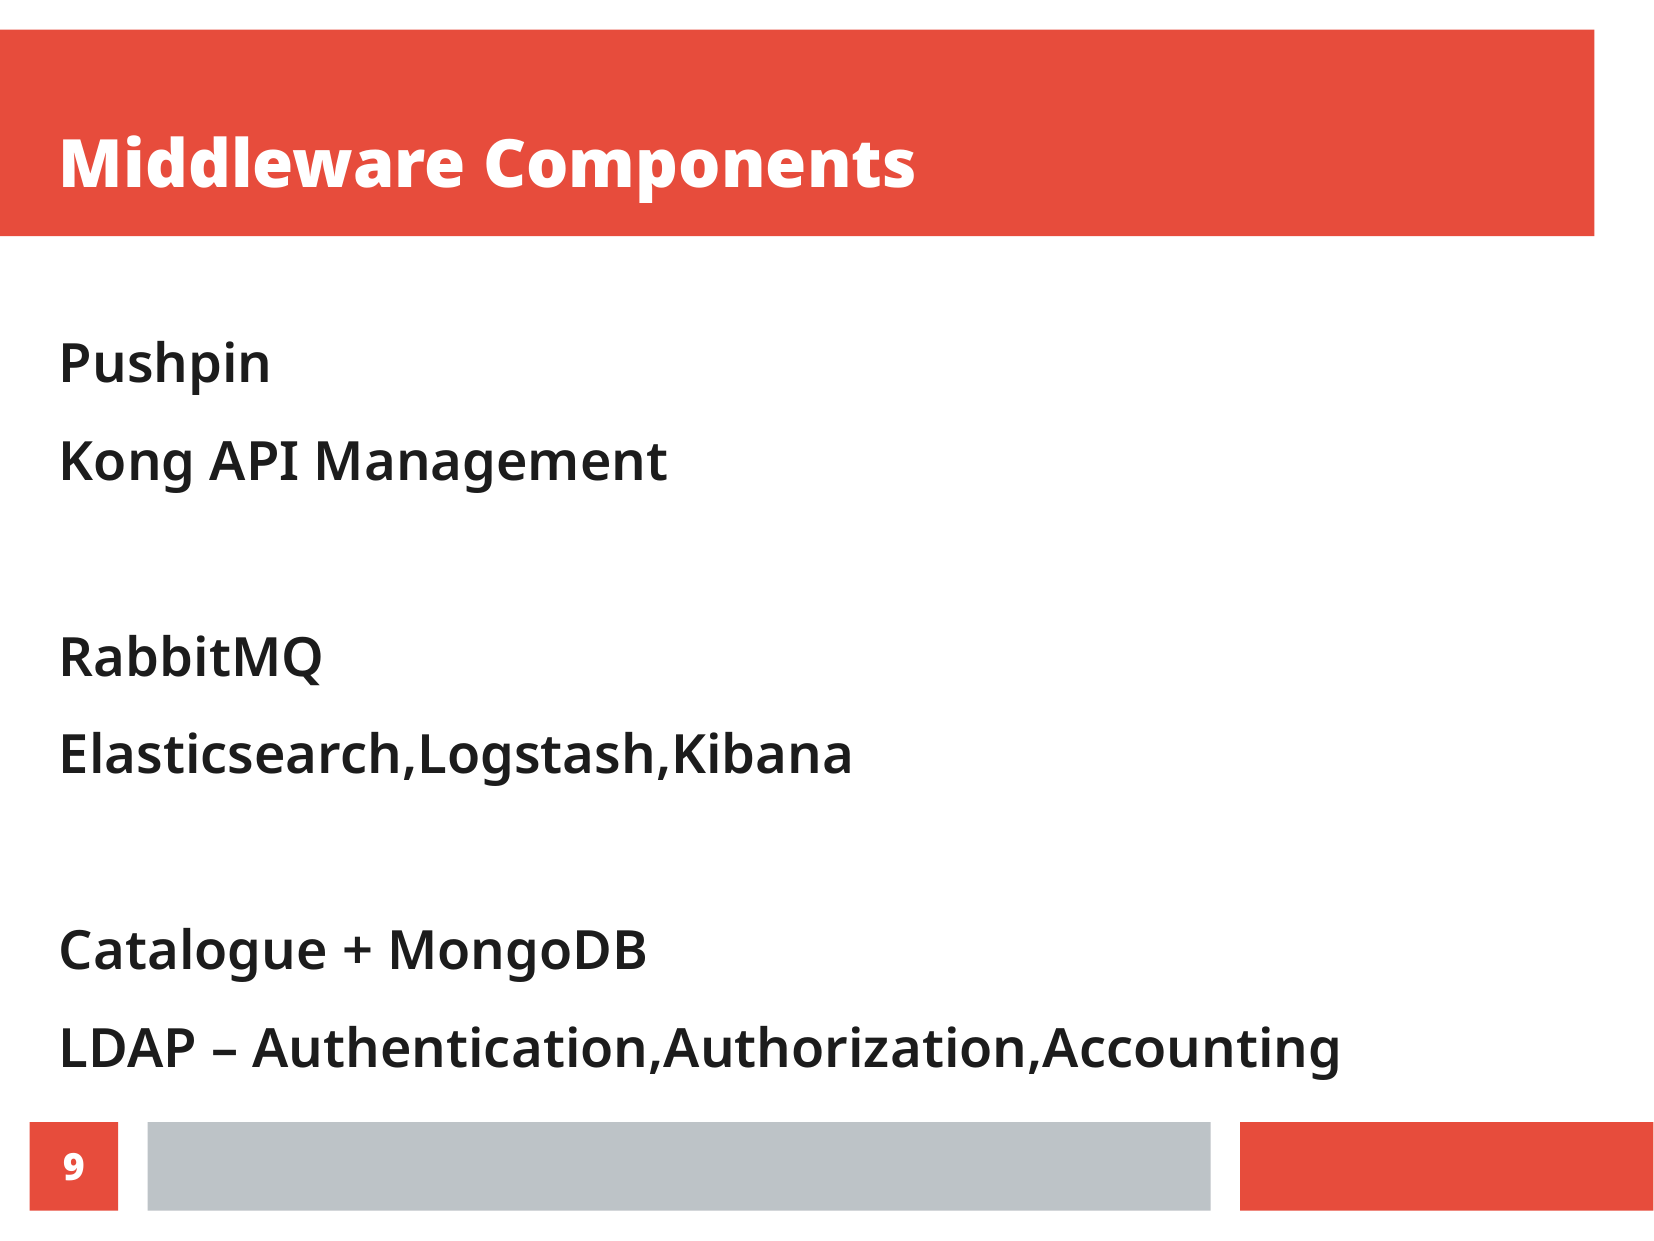

# Middleware Components
Pushpin
Kong API Management
RabbitMQ
Elasticsearch,Logstash,Kibana
Catalogue + MongoDB
LDAP – Authentication,Authorization,Accounting
9